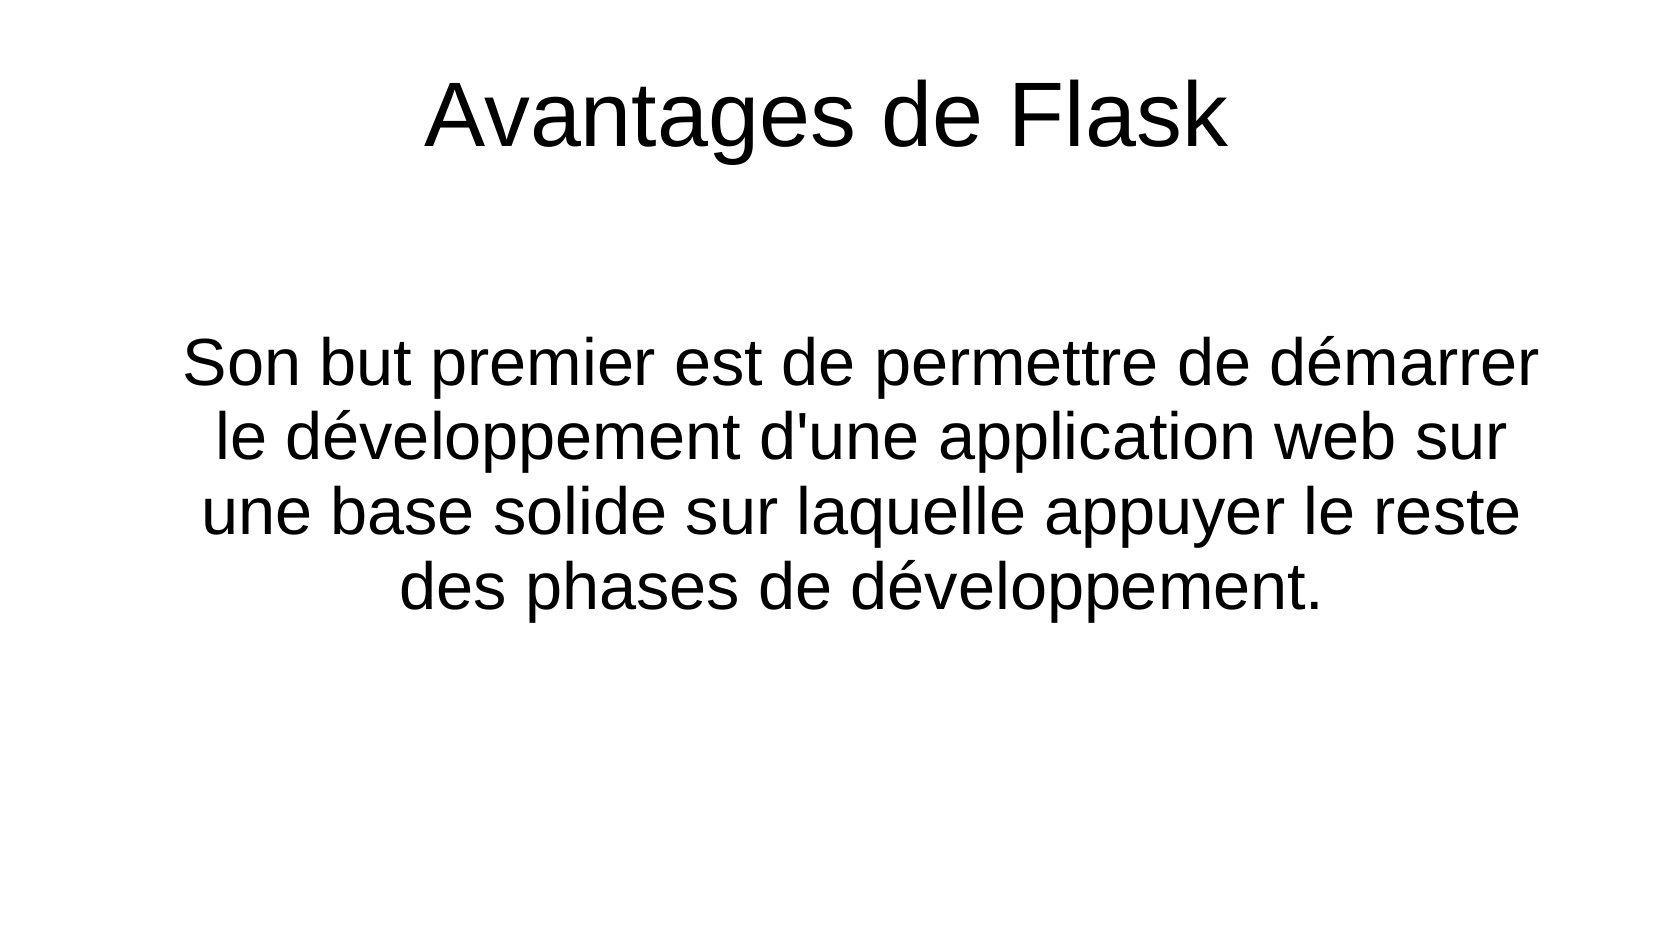

# Avantages de Flask
Son but premier est de permettre de démarrer le développement d'une application web sur une base solide sur laquelle appuyer le reste des phases de développement.